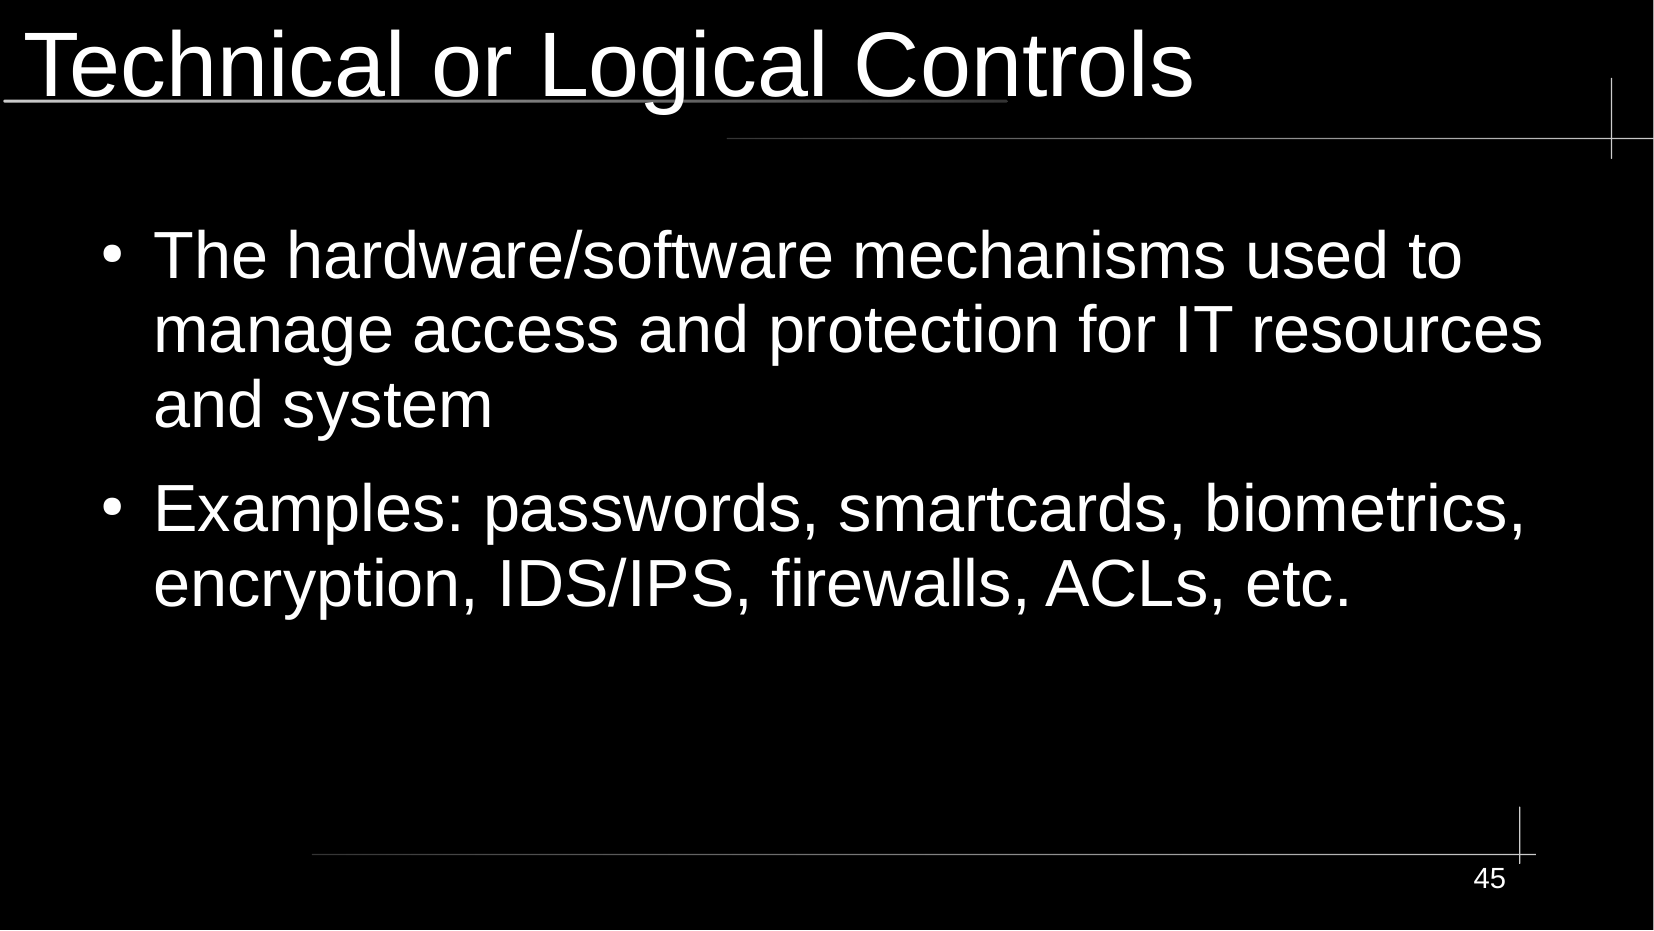

# Technical or Logical Controls
The hardware/software mechanisms used to manage access and protection for IT resources and system
Examples: passwords, smartcards, biometrics, encryption, IDS/IPS, firewalls, ACLs, etc.
45